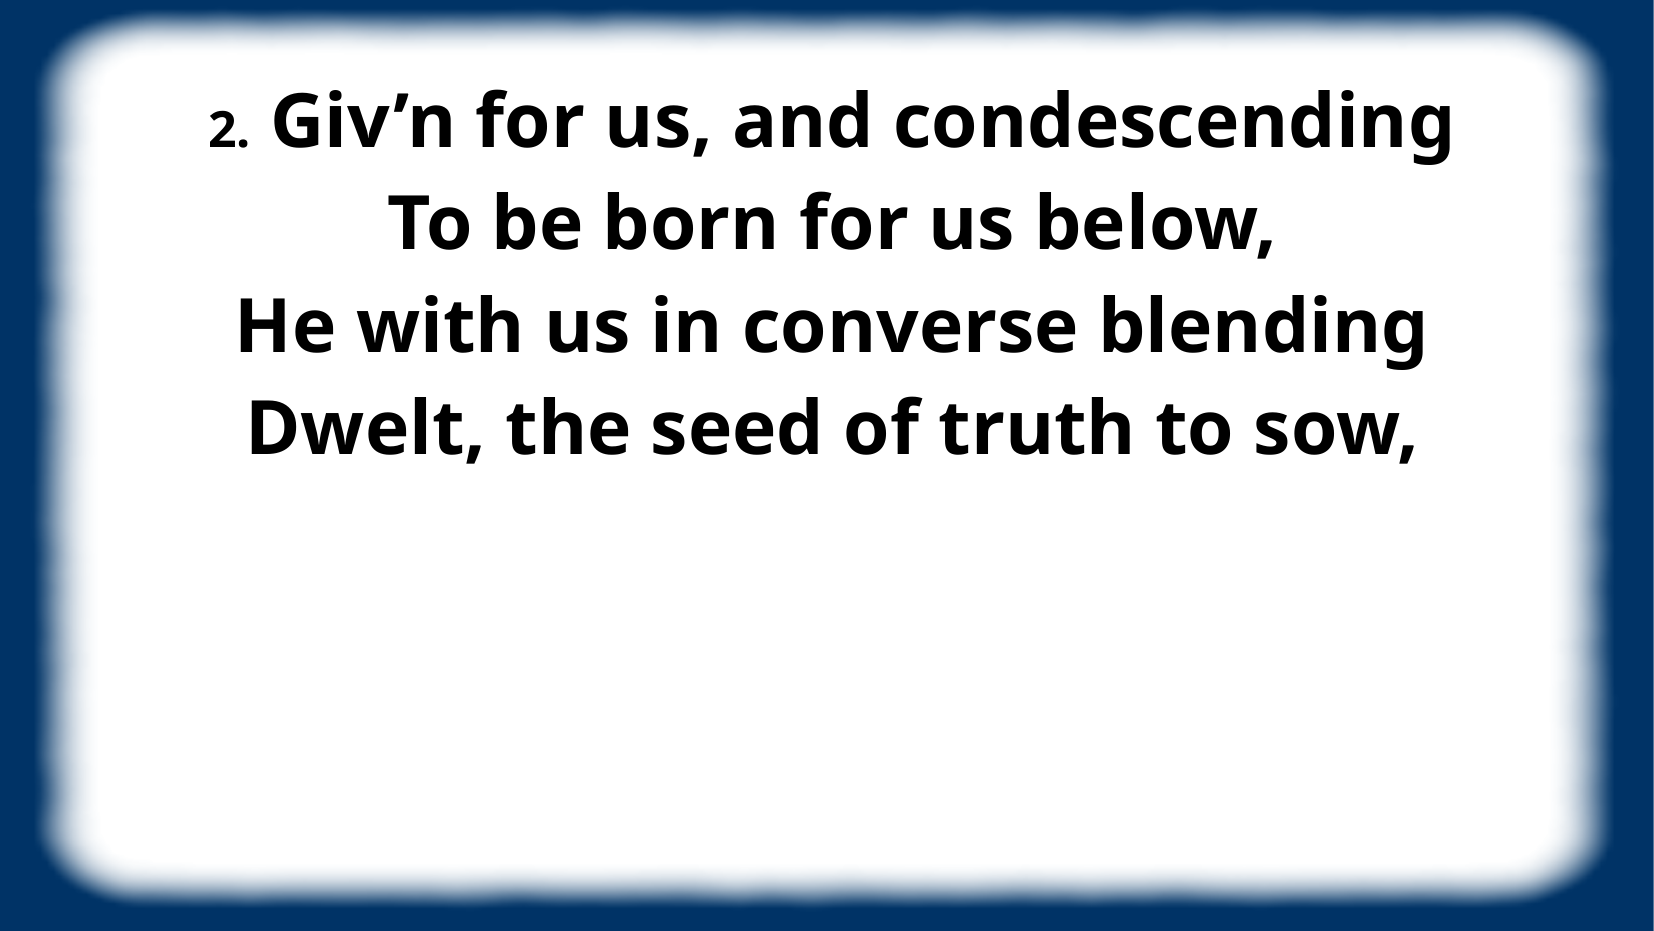

2. Giv’n for us, and condescending
To be born for us below,
He with us in converse blending
Dwelt, the seed of truth to sow,